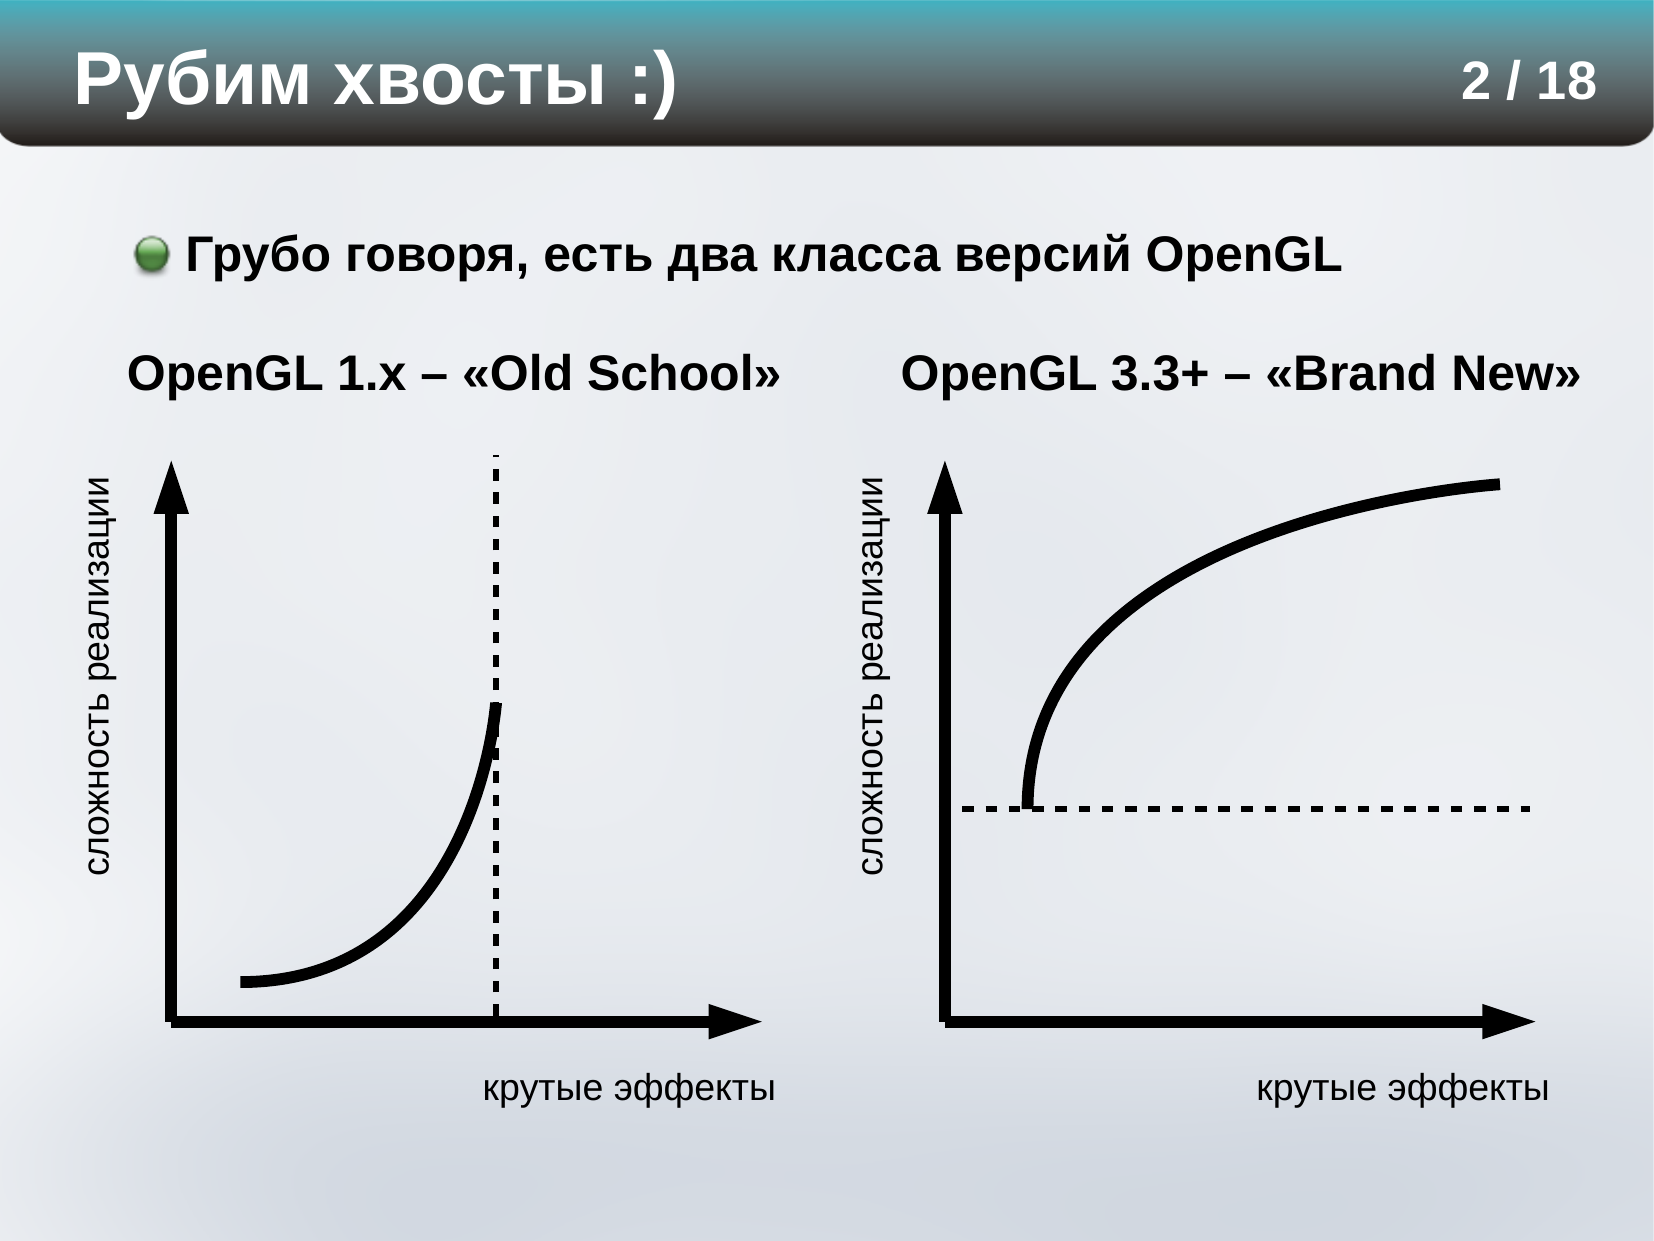

Рубим хвосты :)
Грубо говоря, есть два класса версий OpenGL
OpenGL 1.x – «Old School»
OpenGL 3.3+ – «Brand New»
сложность реализации
сложность реализации
крутые эффекты
крутые эффекты